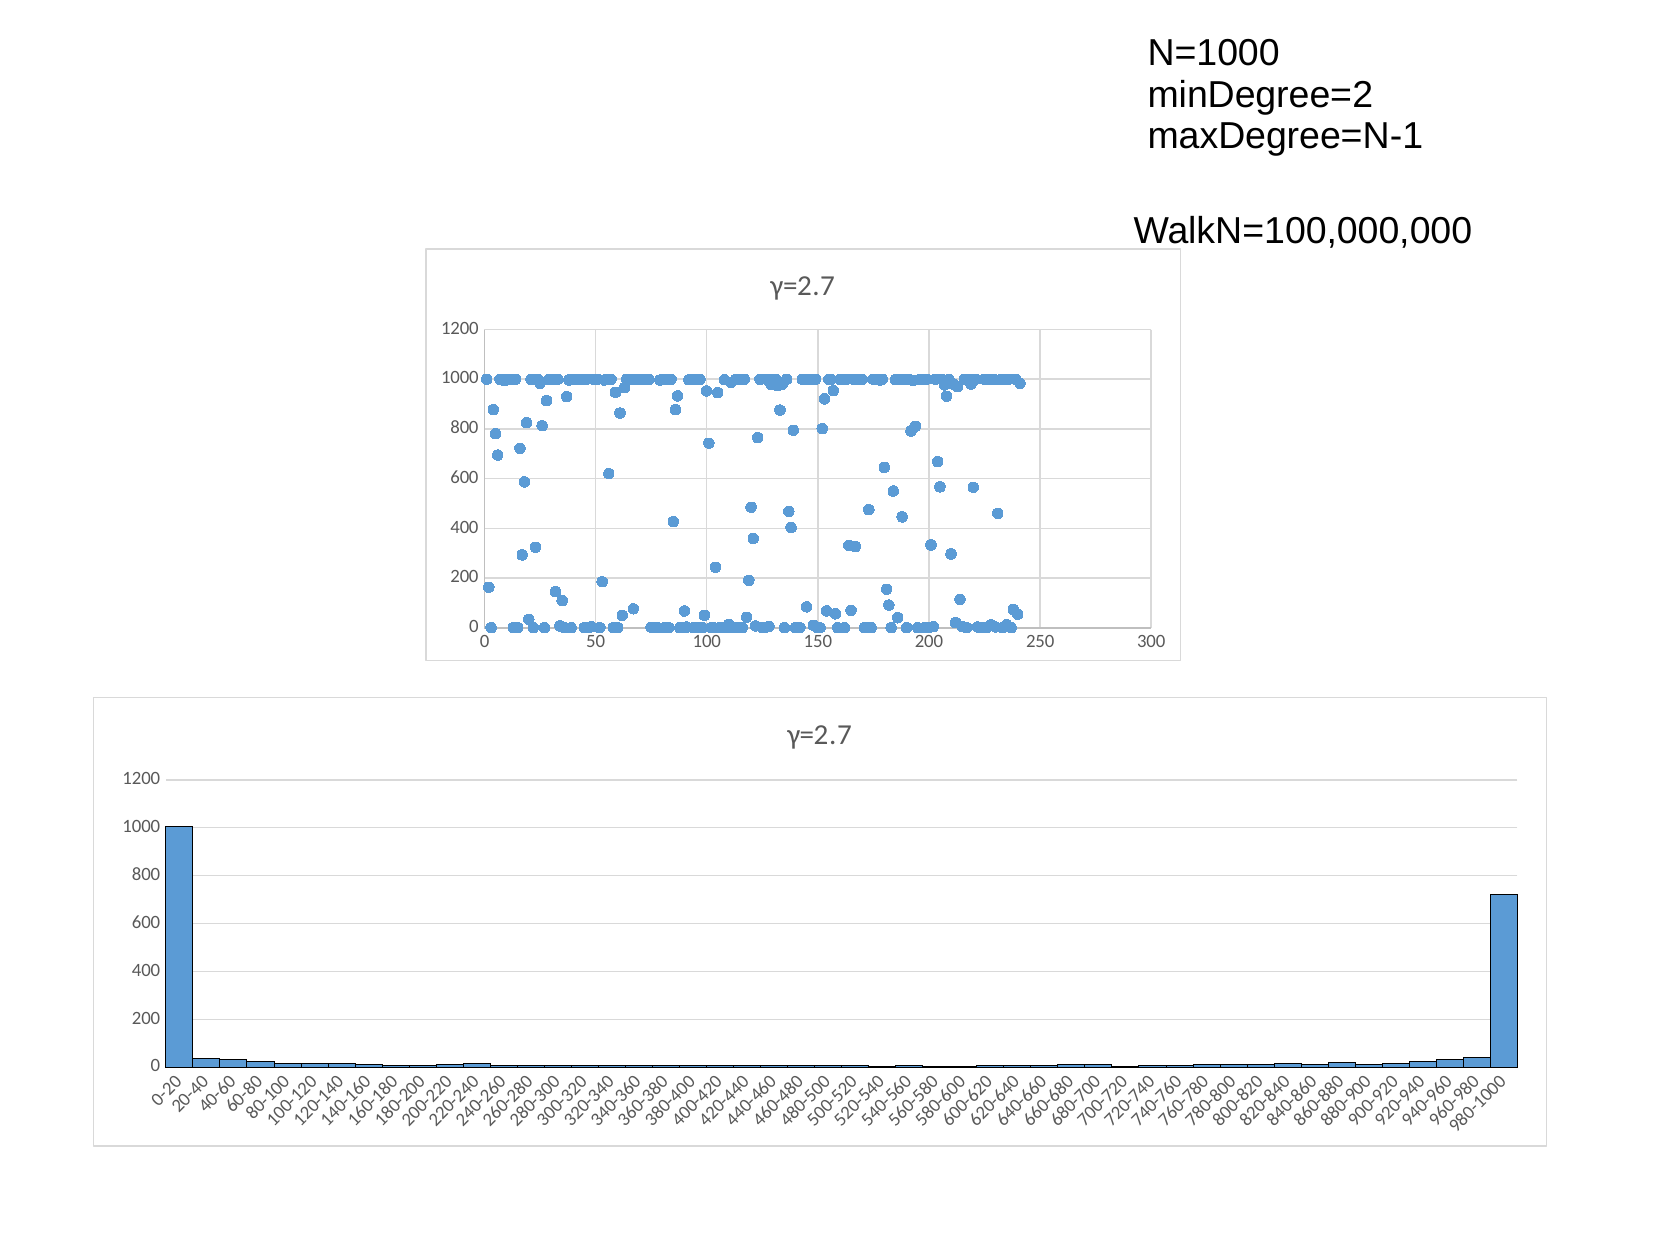

N=1000
minDegree=2
maxDegree=N-1
WalkN=100,000,000
### Chart: γ=2.7
| Category | γ=2.7 |
|---|---|
### Chart: γ=2.7
| Category | γ=2.7 |
|---|---|
| 0-20 | 1006.0 |
| 20-40 | 35.0 |
| 40-60 | 31.0 |
| 60-80 | 25.0 |
| 80-100 | 16.0 |
| 100-120 | 16.0 |
| 120-140 | 14.0 |
| 140-160 | 11.0 |
| 160-180 | 7.0 |
| 180-200 | 6.0 |
| 200-220 | 10.0 |
| 220-240 | 15.0 |
| 240-260 | 8.0 |
| 260-280 | 8.0 |
| 280-300 | 7.0 |
| 300-320 | 7.0 |
| 320-340 | 7.0 |
| 340-360 | 6.0 |
| 360-380 | 7.0 |
| 380-400 | 6.0 |
| 400-420 | 7.0 |
| 420-440 | 8.0 |
| 440-460 | 8.0 |
| 460-480 | 9.0 |
| 480-500 | 8.0 |
| 500-520 | 7.0 |
| 520-540 | 5.0 |
| 540-560 | 7.0 |
| 560-580 | 5.0 |
| 580-600 | 3.0 |
| 600-620 | 6.0 |
| 620-640 | 6.0 |
| 640-660 | 6.0 |
| 660-680 | 10.0 |
| 680-700 | 10.0 |
| 700-720 | 5.0 |
| 720-740 | 7.0 |
| 740-760 | 9.0 |
| 760-780 | 11.0 |
| 780-800 | 10.0 |
| 800-820 | 12.0 |
| 820-840 | 15.0 |
| 840-860 | 10.0 |
| 860-880 | 21.0 |
| 880-900 | 12.0 |
| 900-920 | 14.0 |
| 920-940 | 24.0 |
| 940-960 | 32.0 |
| 960-980 | 42.0 |
| 980-1000 | 721.0 |